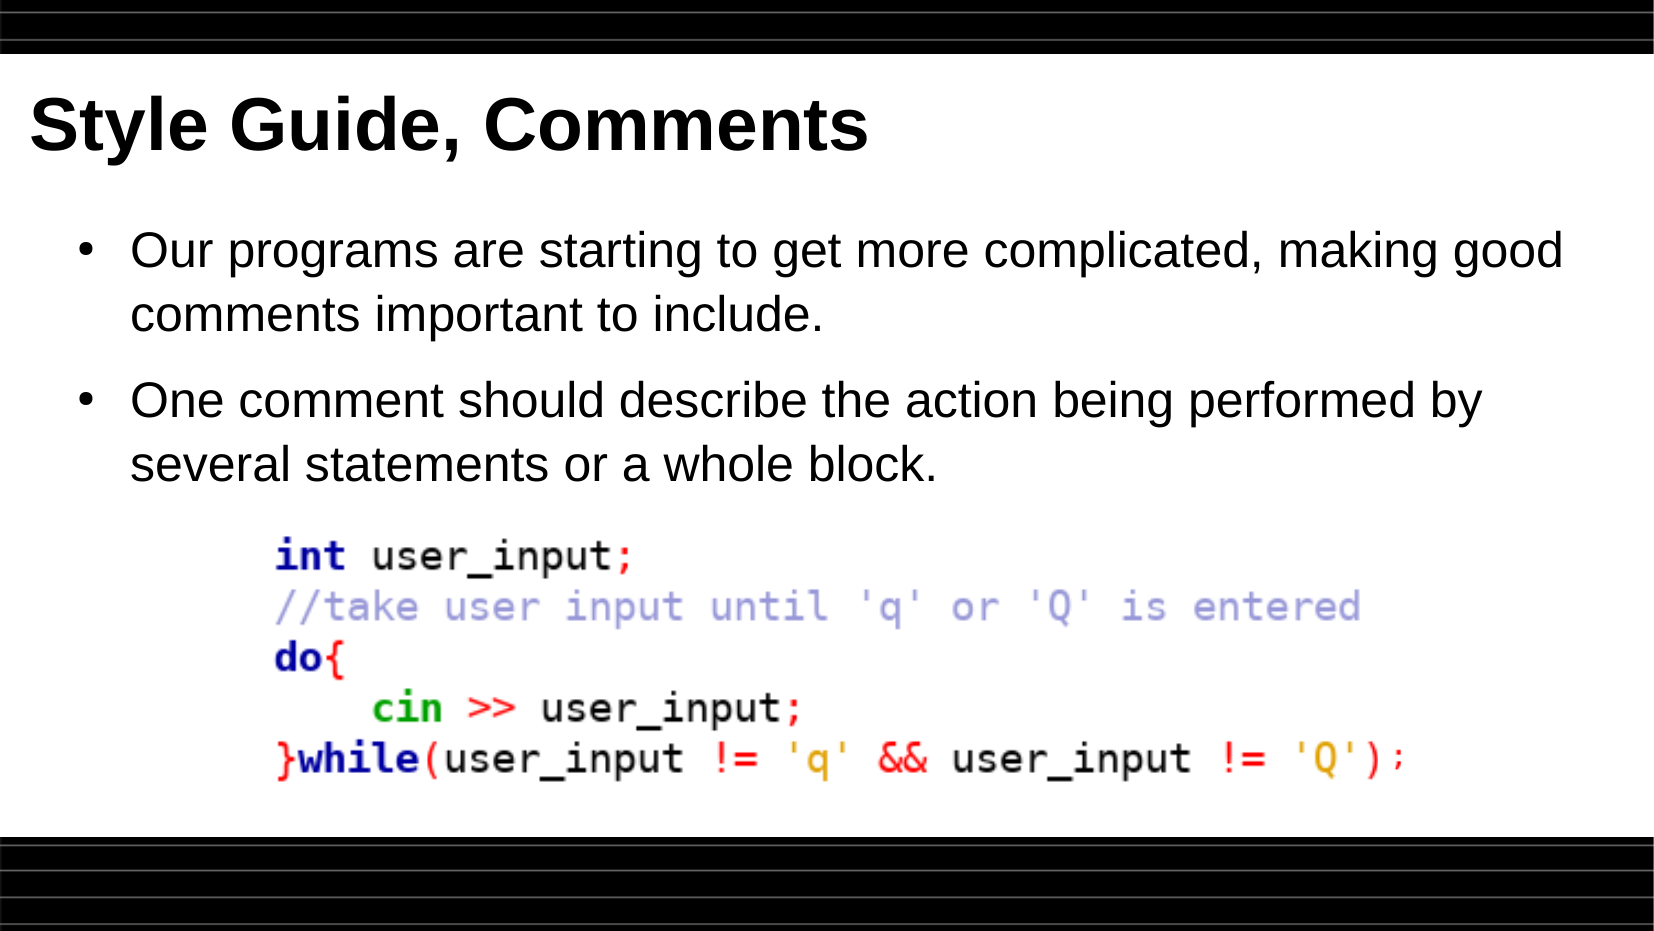

Style Guide, Comments
# Our programs are starting to get more complicated, making good comments important to include.
One comment should describe the action being performed by several statements or a whole block.